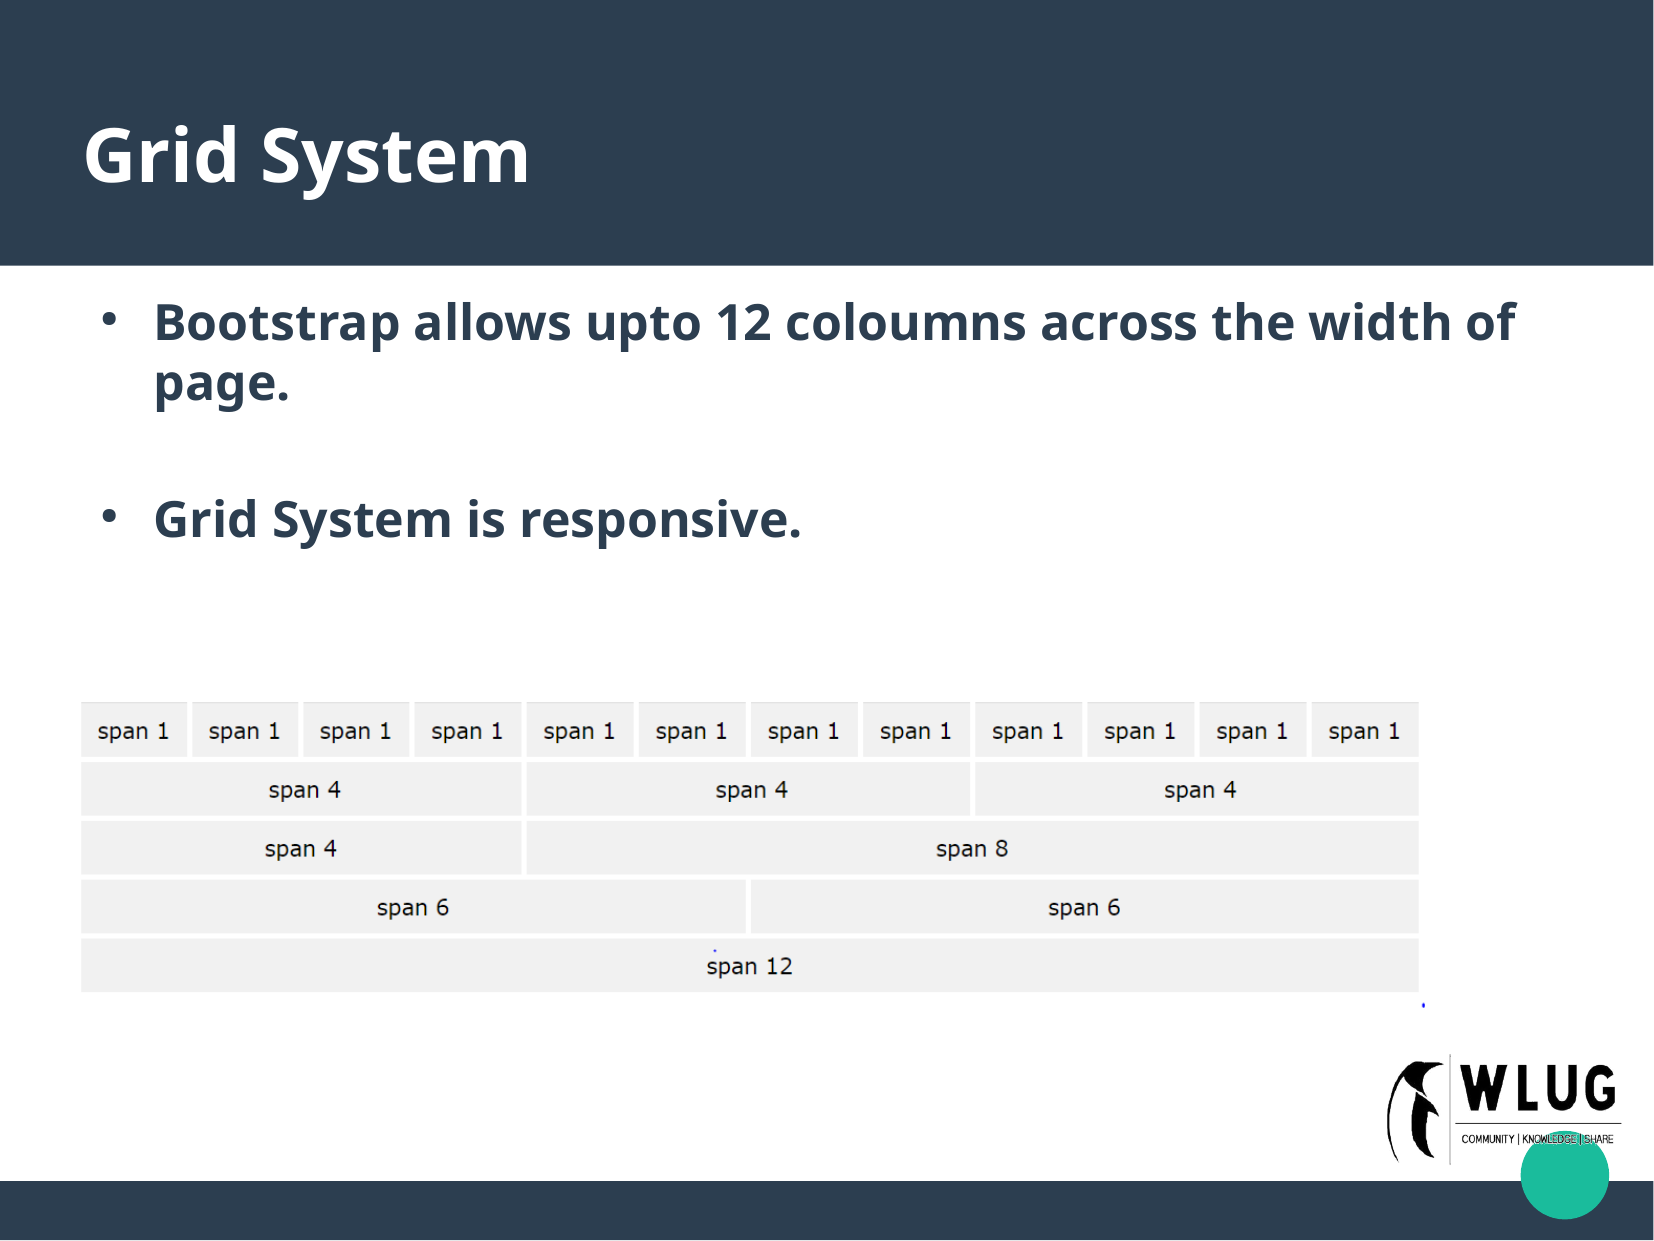

# Grid System
Bootstrap allows upto 12 coloumns across the width of page.
Grid System is responsive.